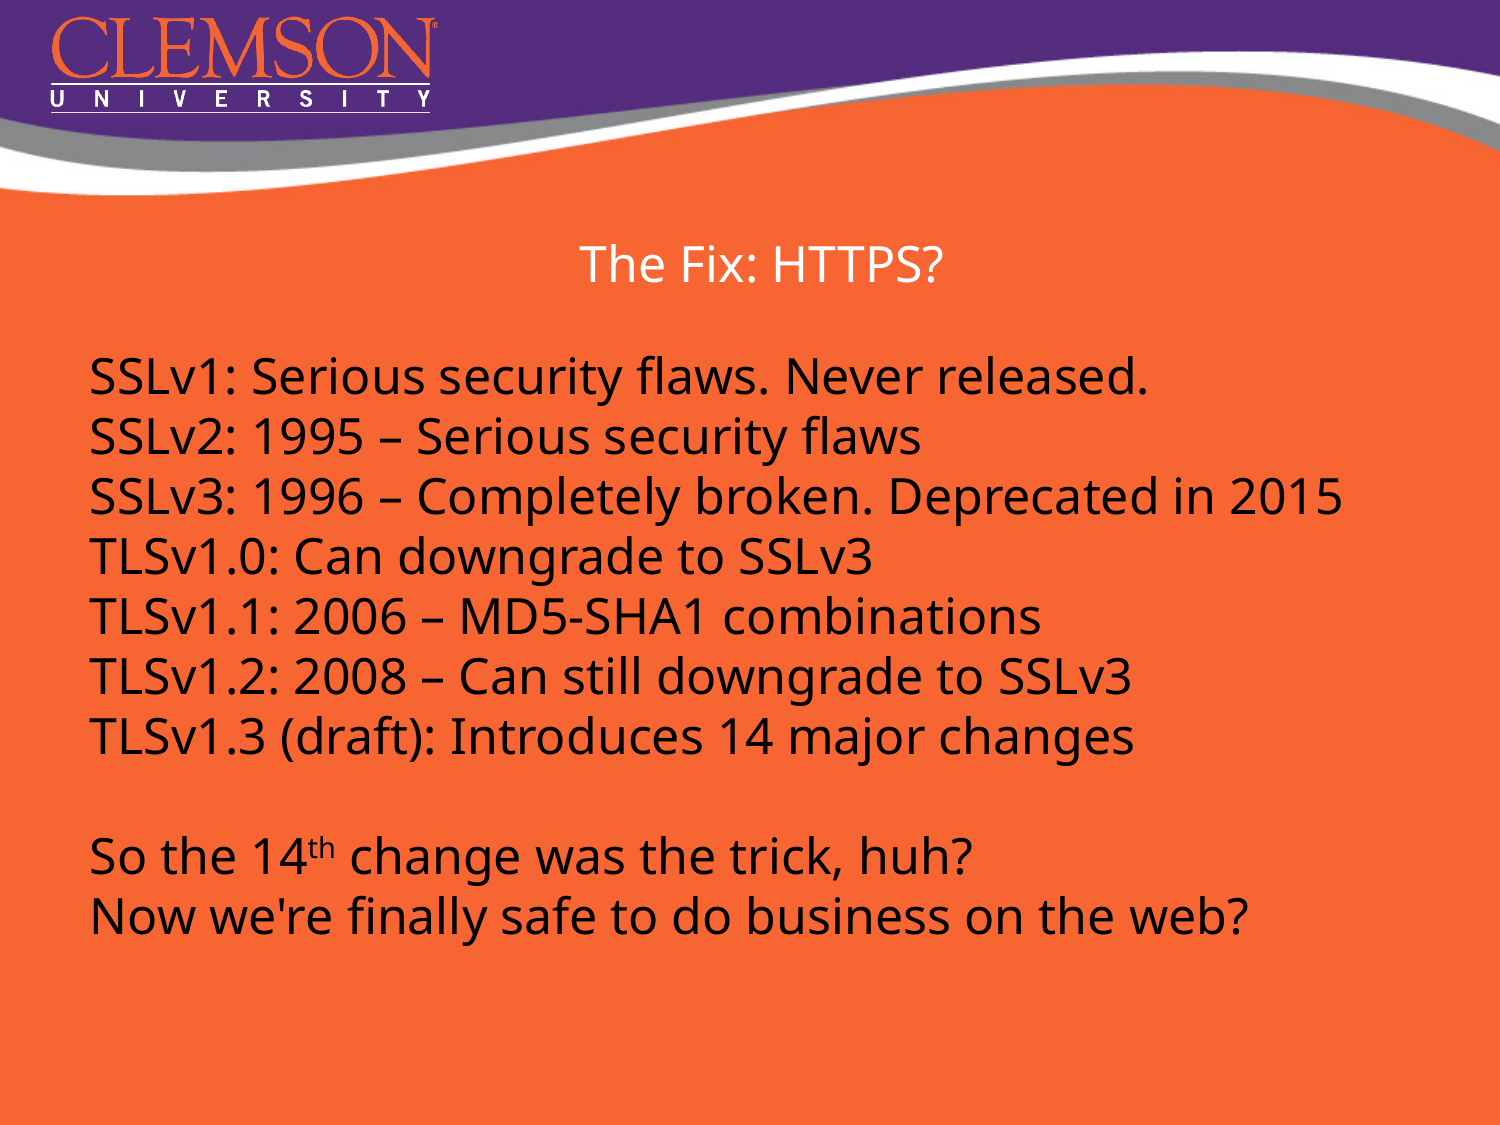

The Fix: HTTPS?
SSLv1: Serious security flaws. Never released.
SSLv2: 1995 – Serious security flaws
SSLv3: 1996 – Completely broken. Deprecated in 2015
TLSv1.0: Can downgrade to SSLv3
TLSv1.1: 2006 – MD5-SHA1 combinations
TLSv1.2: 2008 – Can still downgrade to SSLv3
TLSv1.3 (draft): Introduces 14 major changes
So the 14th change was the trick, huh?
Now we're finally safe to do business on the web?